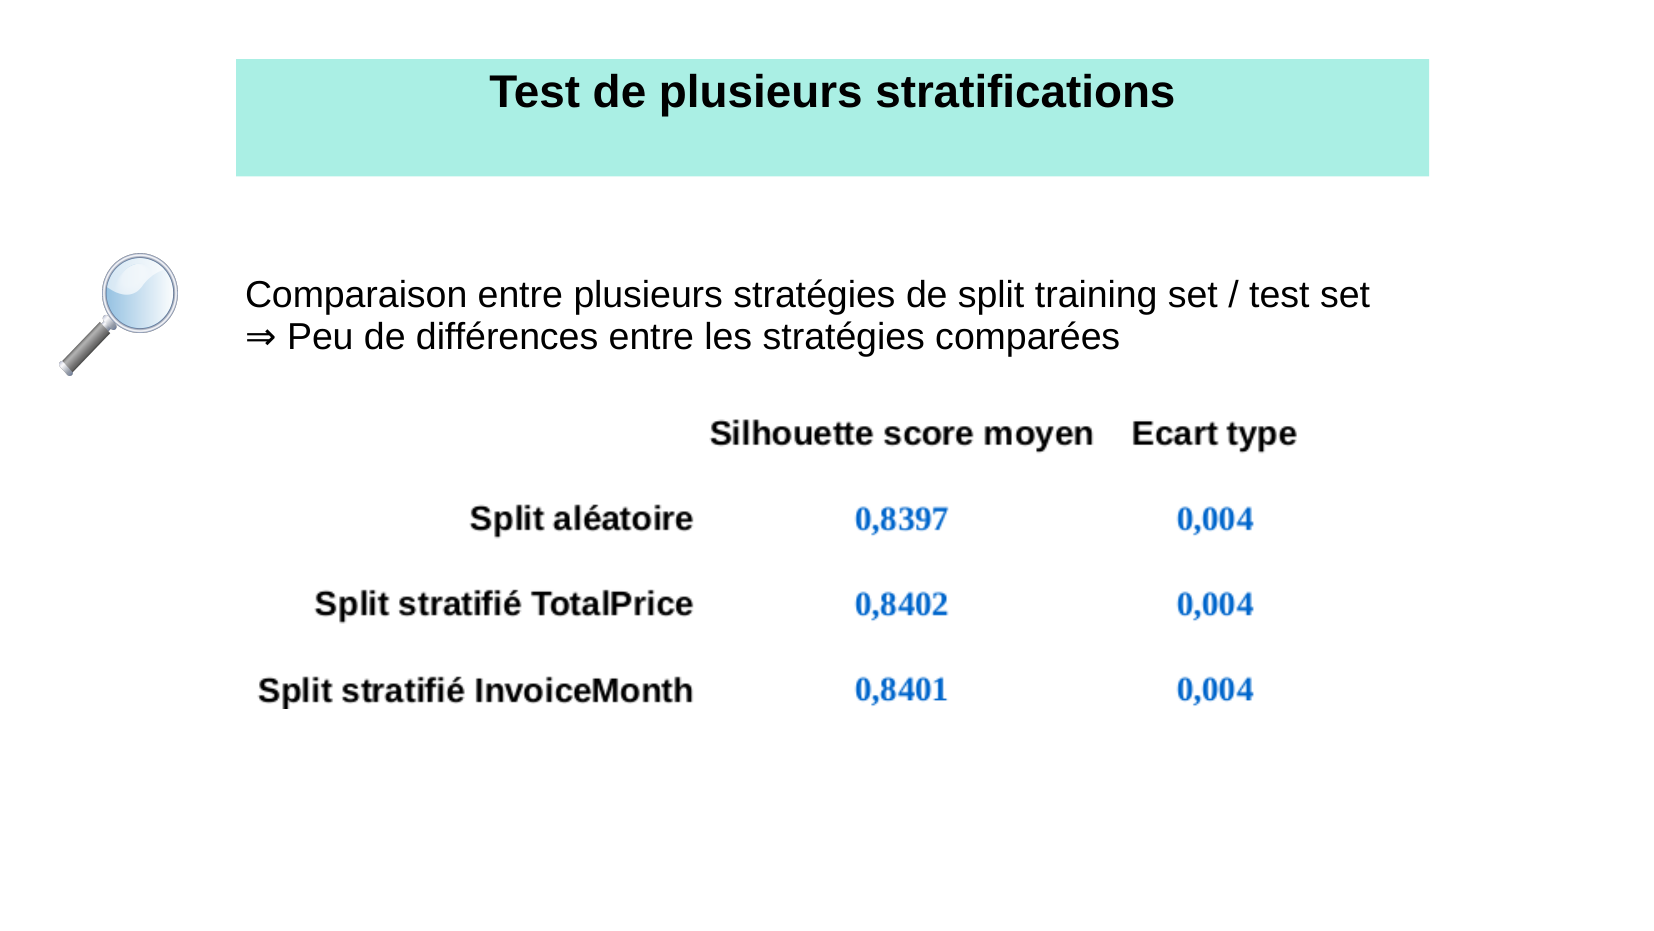

Test de plusieurs stratifications
Comparaison entre plusieurs stratégies de split training set / test set
⇒ Peu de différences entre les stratégies comparées